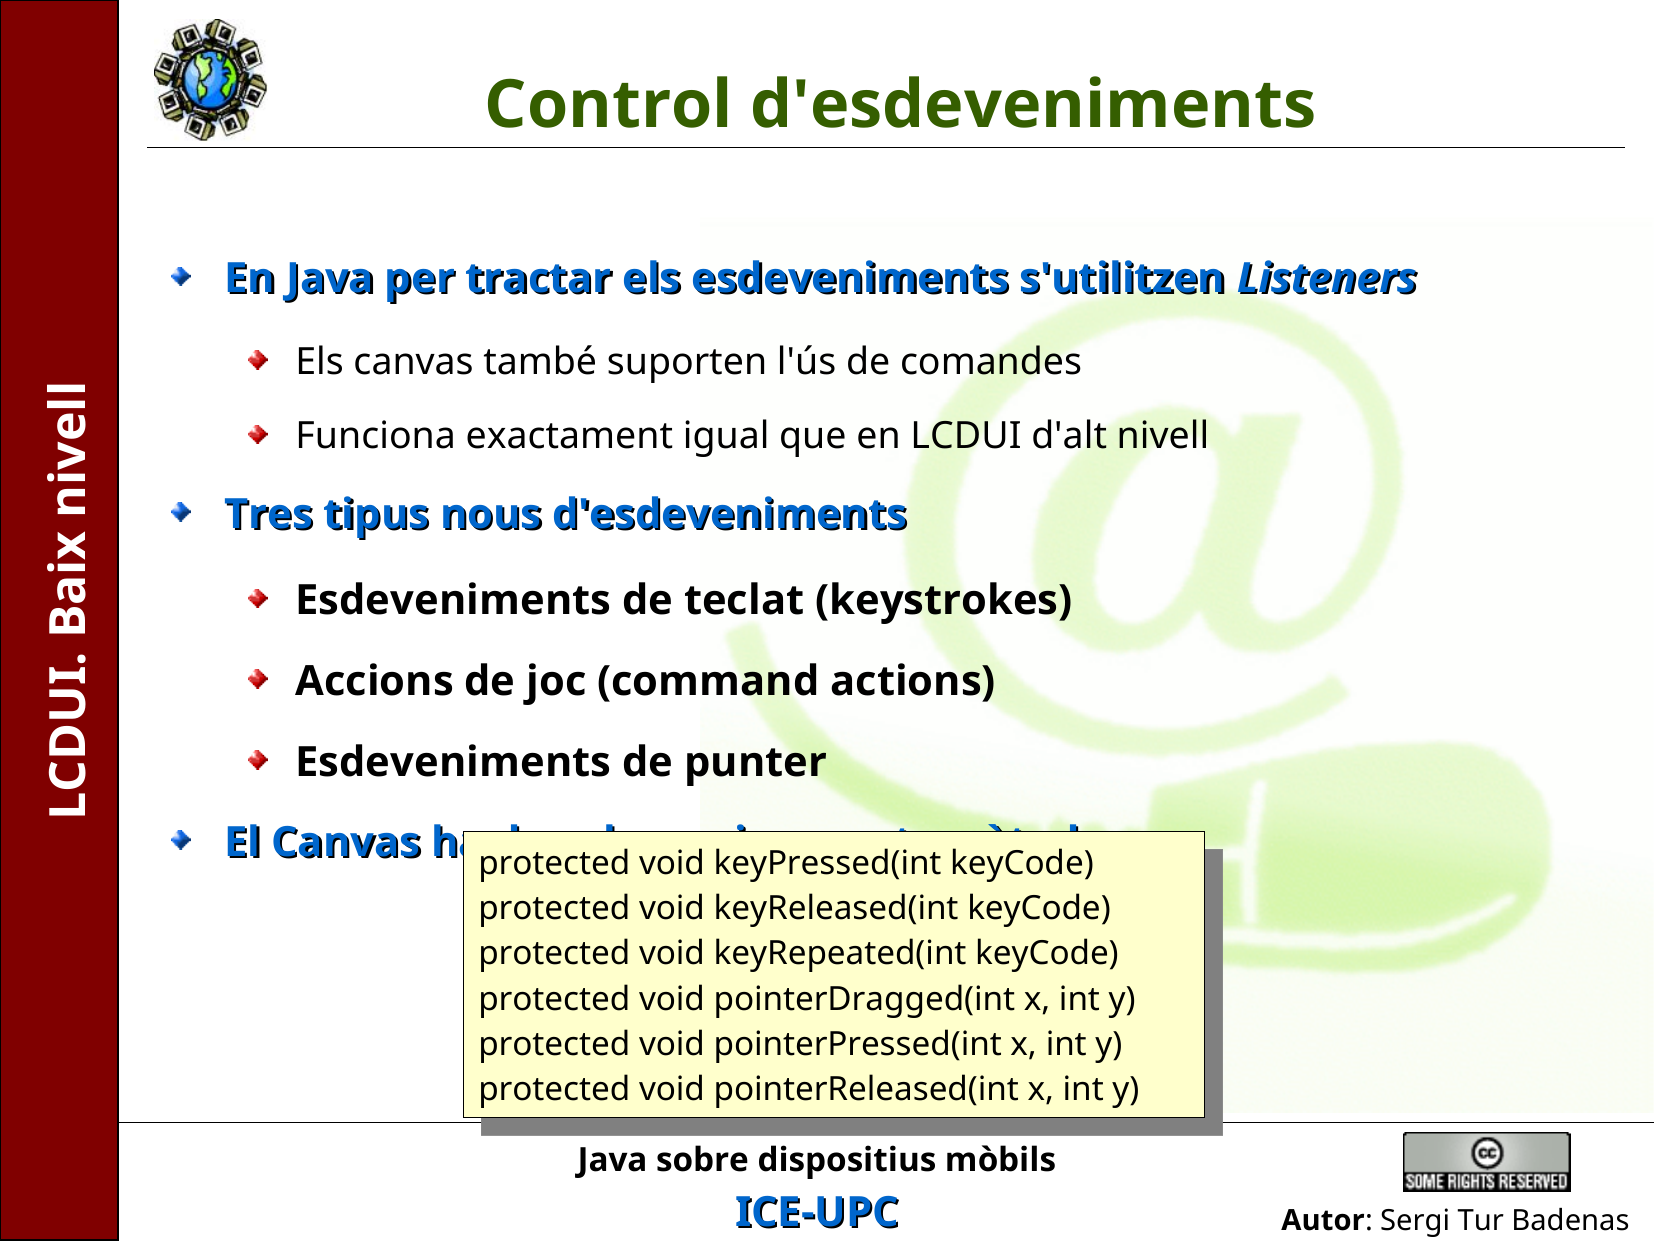

# Control d'esdeveniments
En Java per tractar els esdeveniments s'utilitzen Listeners
Els canvas també suporten l'ús de comandes
Funciona exactament igual que en LCDUI d'alt nivell
Tres tipus nous d'esdeveniments
Esdeveniments de teclat (keystrokes)
Accions de joc (command actions)
Esdeveniments de punter
El Canvas ha de sobrescriure certs mètodes
protected void keyPressed(int keyCode)
protected void keyReleased(int keyCode)
protected void keyRepeated(int keyCode)
protected void pointerDragged(int x, int y)
protected void pointerPressed(int x, int y)
protected void pointerReleased(int x, int y)